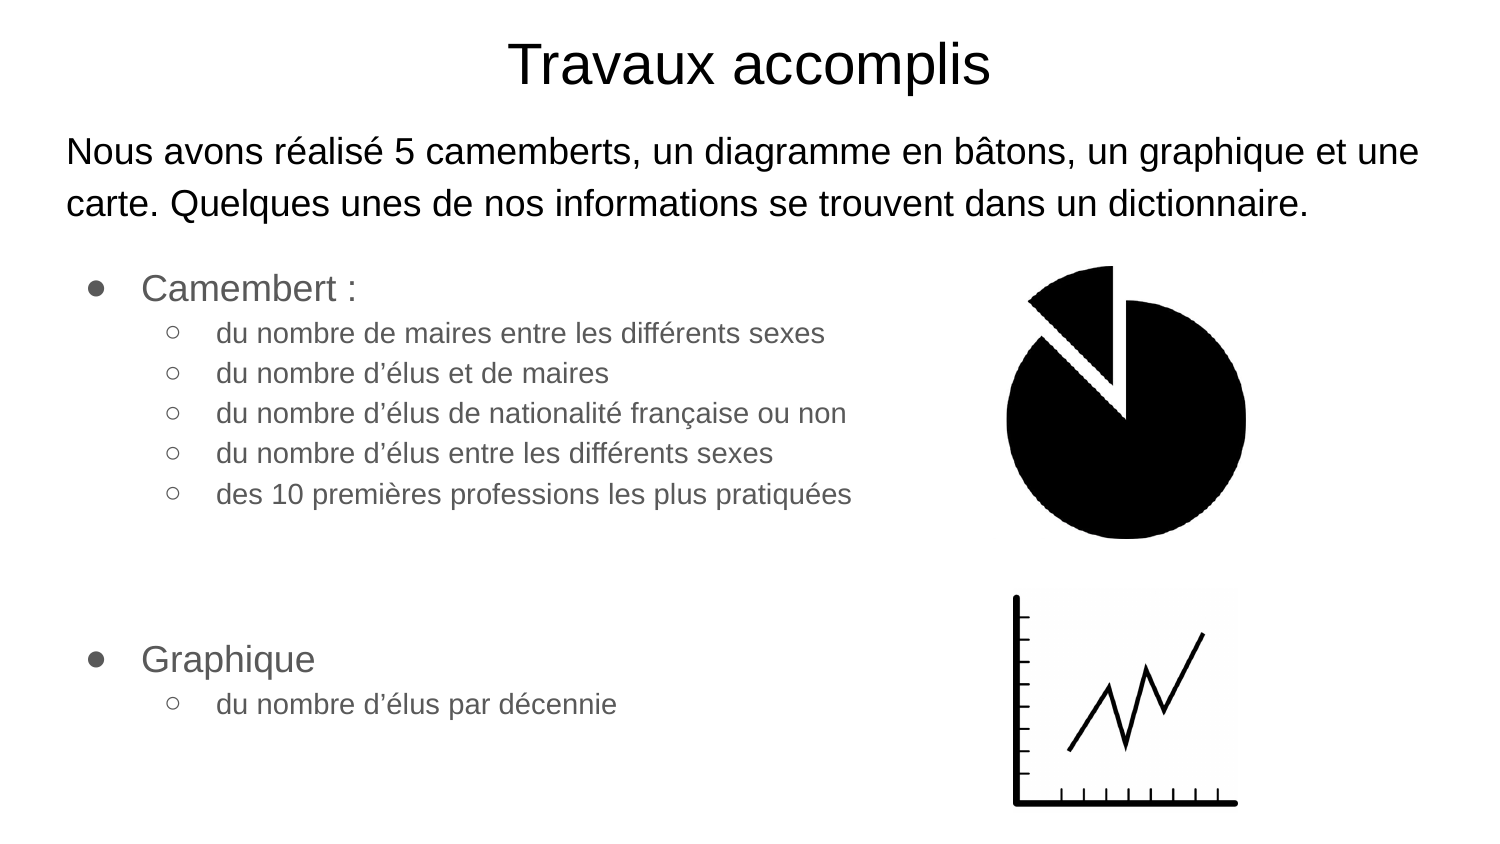

# Travaux accomplis
Nous avons réalisé 5 camemberts, un diagramme en bâtons, un graphique et une carte. Quelques unes de nos informations se trouvent dans un dictionnaire.
Camembert :
du nombre de maires entre les différents sexes
du nombre d’élus et de maires
du nombre d’élus de nationalité française ou non
du nombre d’élus entre les différents sexes
des 10 premières professions les plus pratiquées
Graphique
du nombre d’élus par décennie